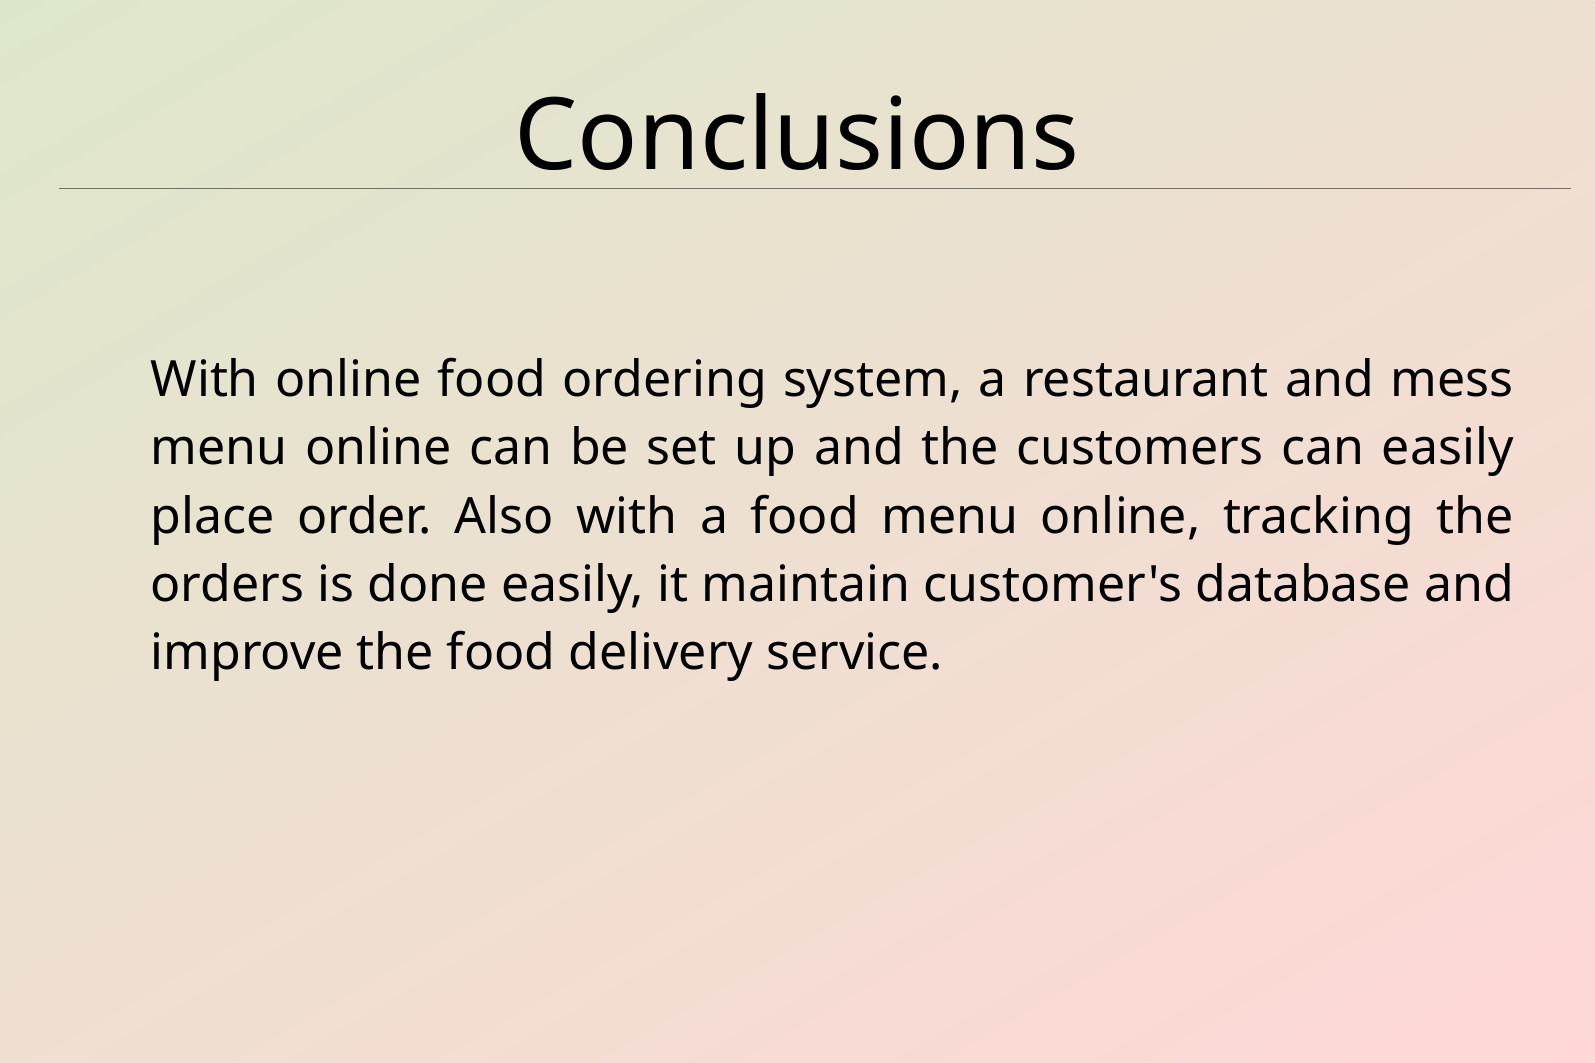

# Conclusions
With online food ordering system, a restaurant and mess menu online can be set up and the customers can easily place order. Also with a food menu online, tracking the orders is done easily, it maintain customer's database and improve the food delivery service.